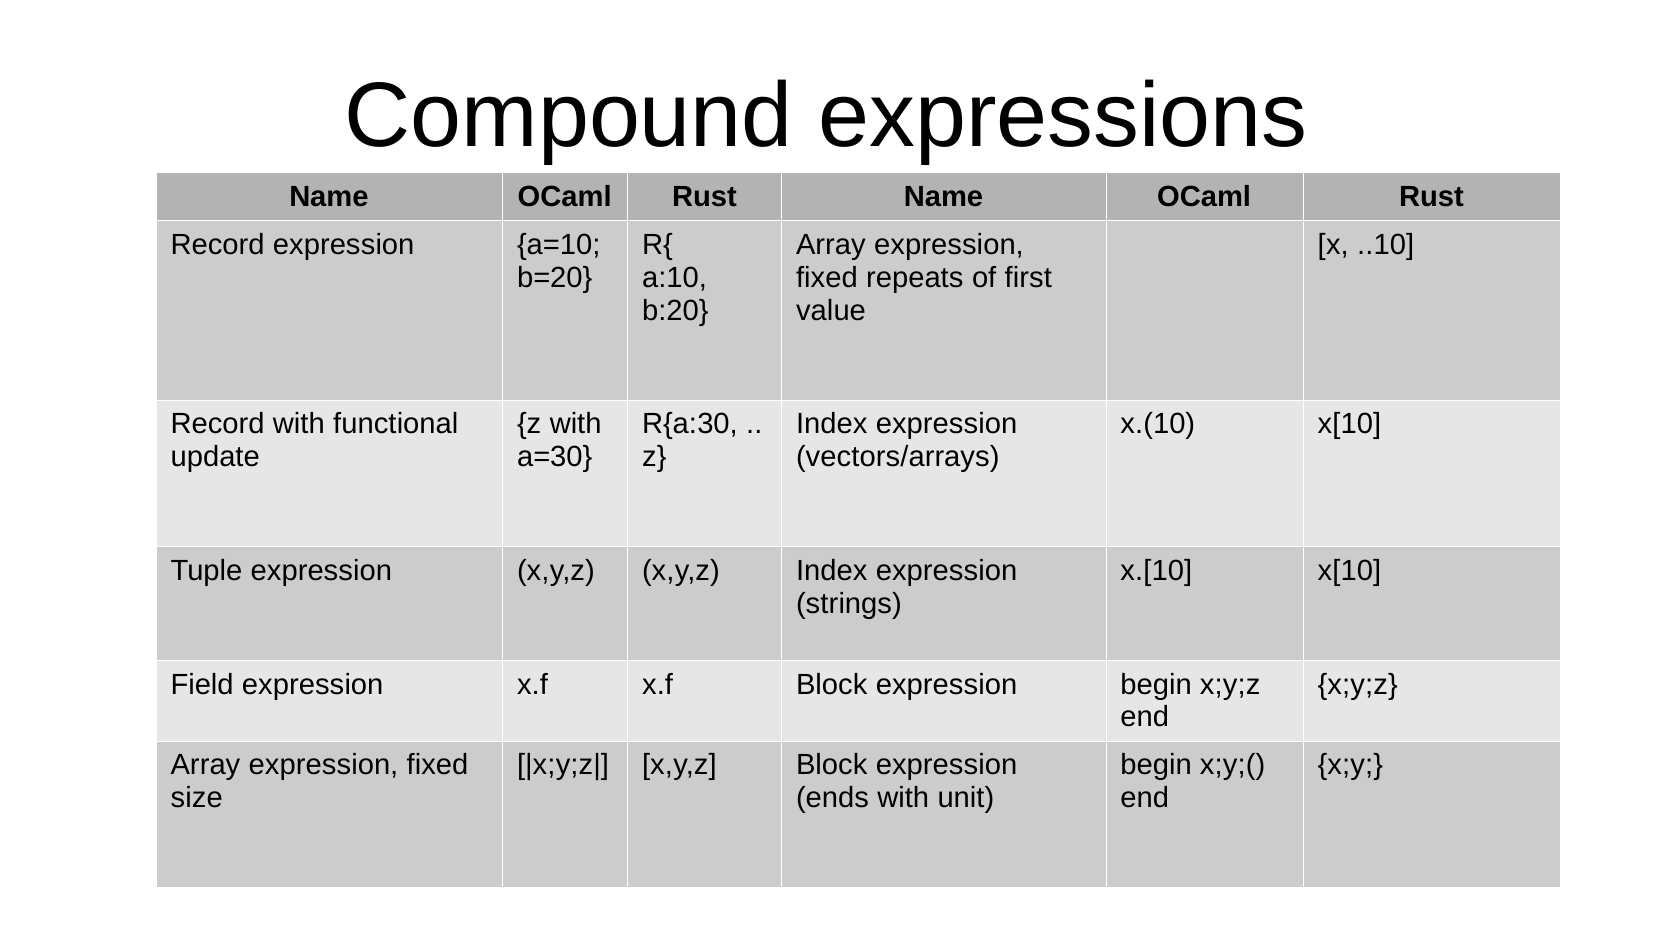

# Compound expressions
| Name | OCaml | Rust | Name | OCaml | Rust |
| --- | --- | --- | --- | --- | --- |
| Record expression | {a=10; b=20} | R{ a:10, b:20} | Array expression, fixed repeats of first value | | [x, ..10] |
| Record with functional update | {z with a=30} | R{a:30, ..z} | Index expression (vectors/arrays) | x.(10) | x[10] |
| Tuple expression | (x,y,z) | (x,y,z) | Index expression (strings) | x.[10] | x[10] |
| Field expression | x.f | x.f | Block expression | begin x;y;z end | {x;y;z} |
| Array expression, fixed size | [|x;y;z|] | [x,y,z] | Block expression (ends with unit) | begin x;y;() end | {x;y;} |